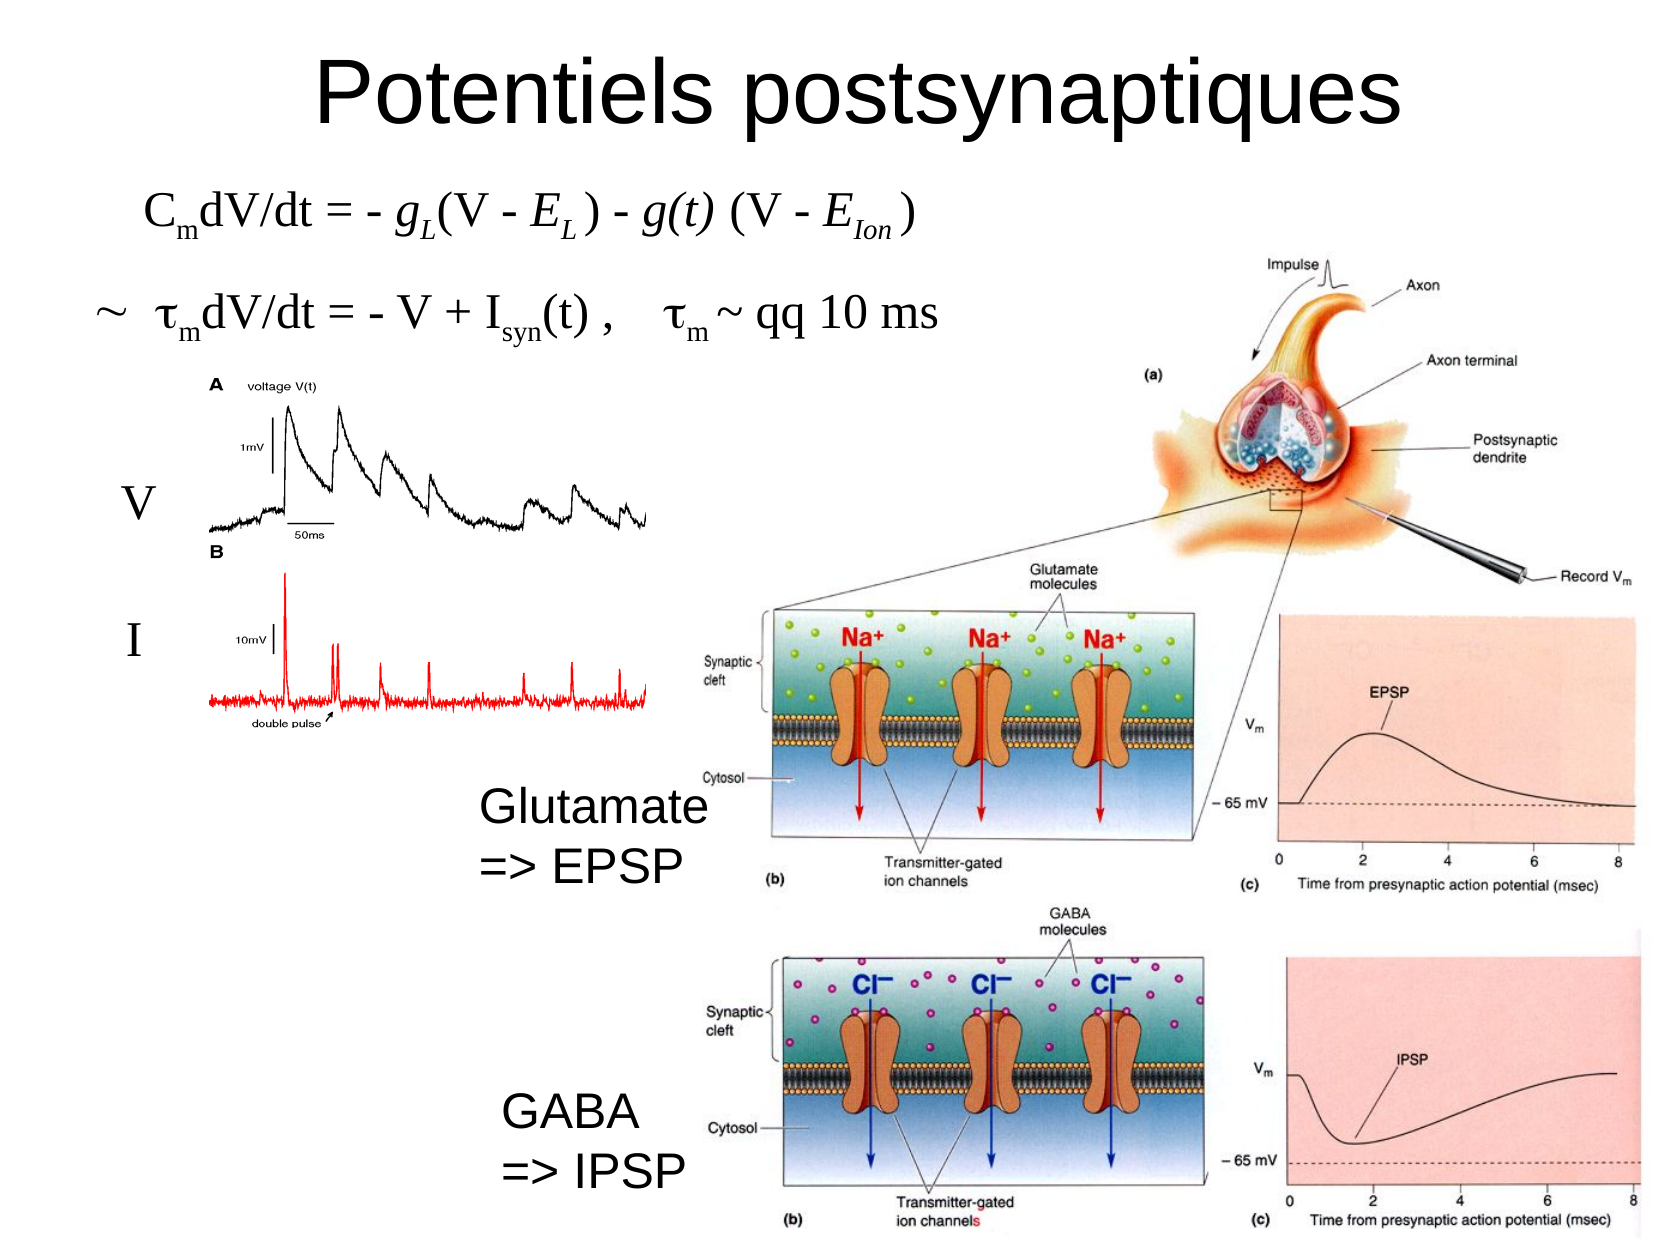

Potentiels postsynaptiques
CmdV/dt = - gL(V - EL ) - g(t) (V - EIon )
~ tmdV/dt = - V + Isyn(t) , tm ~ qq 10 ms
V
I
Glutamate
=> EPSP
GABA
=> IPSP
104